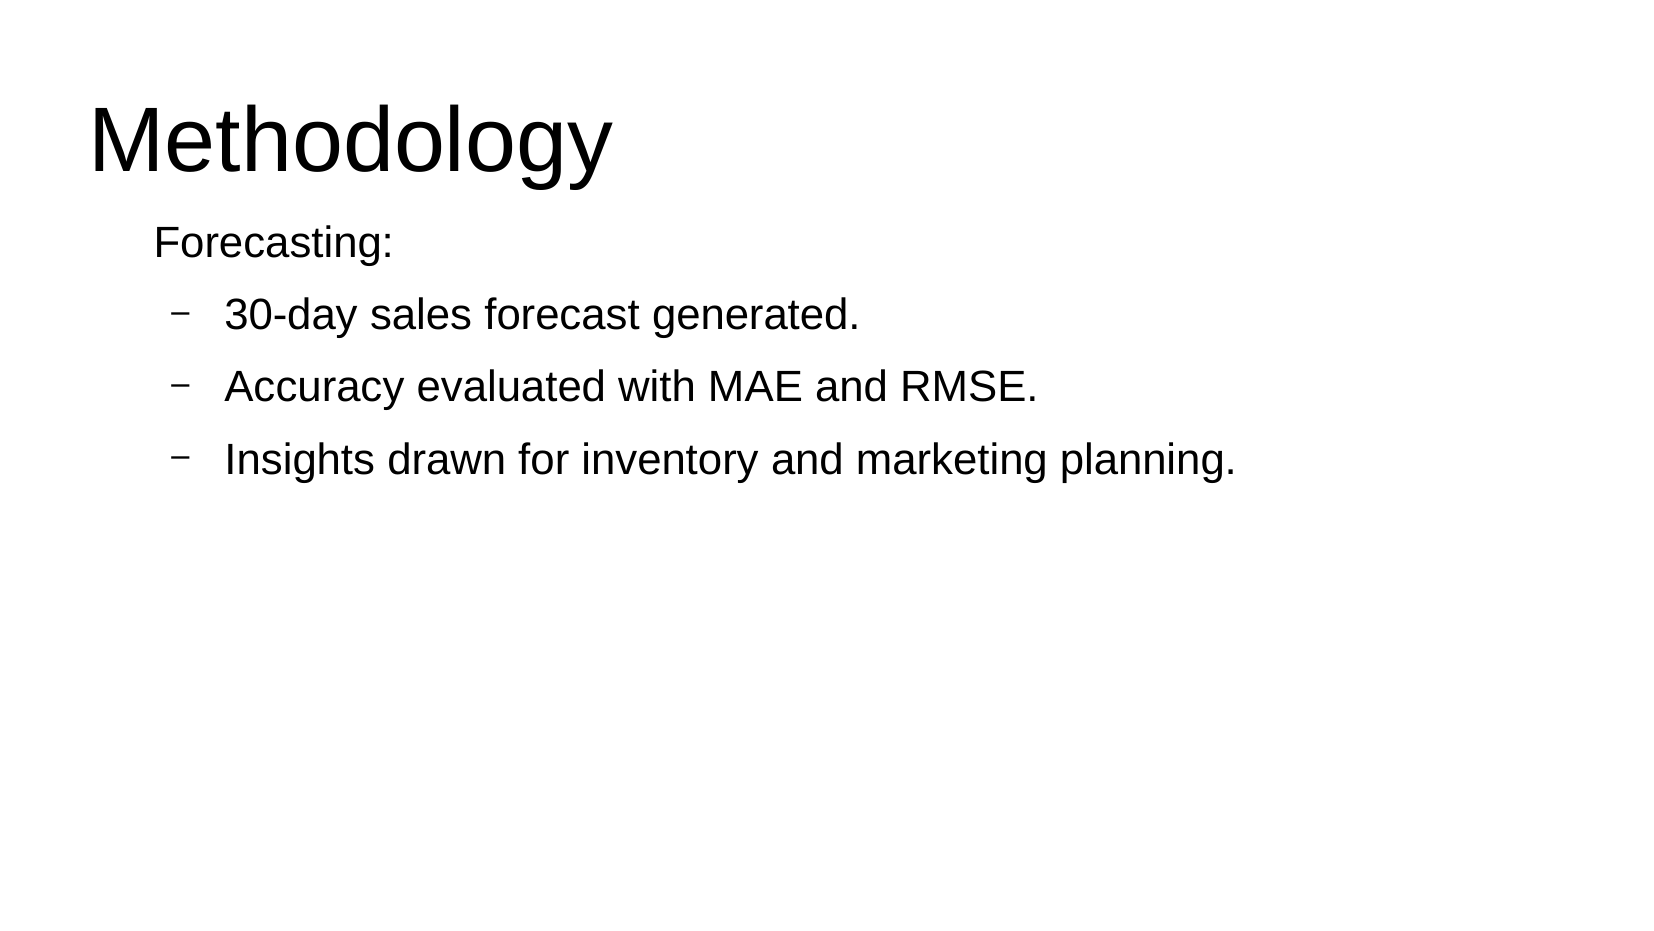

Methodology
# Forecasting:
30-day sales forecast generated.
Accuracy evaluated with MAE and RMSE.
Insights drawn for inventory and marketing planning.